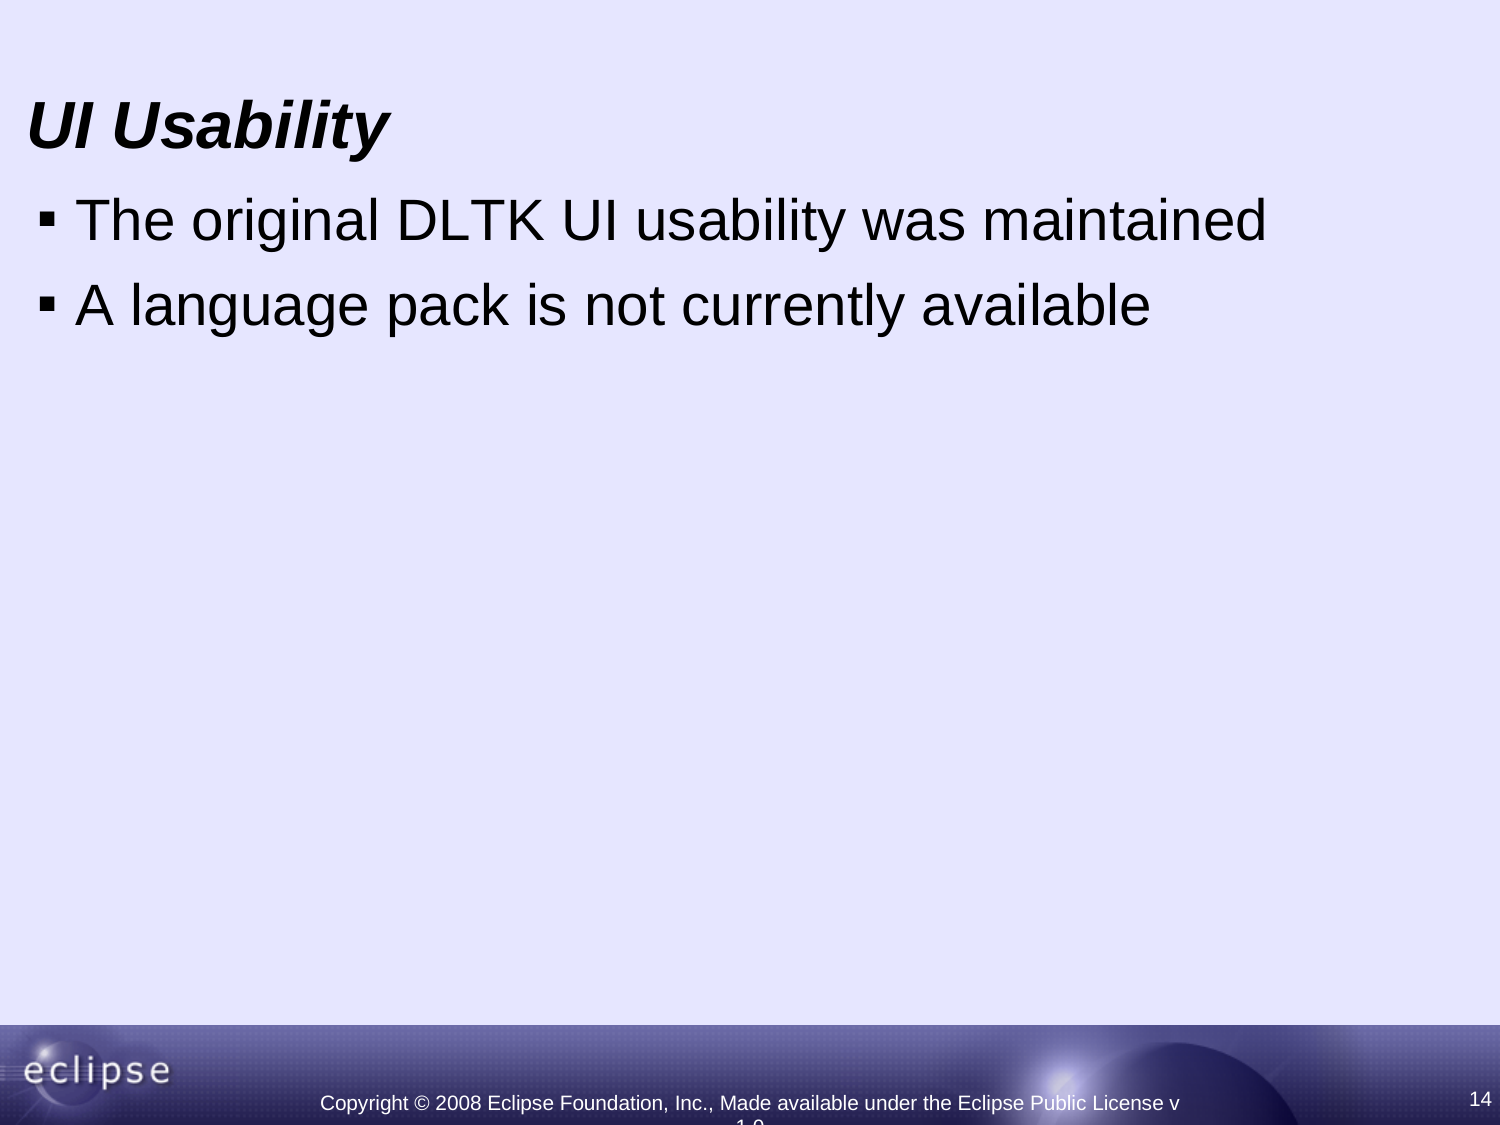

# UI Usability
The original DLTK UI usability was maintained
A language pack is not currently available
14